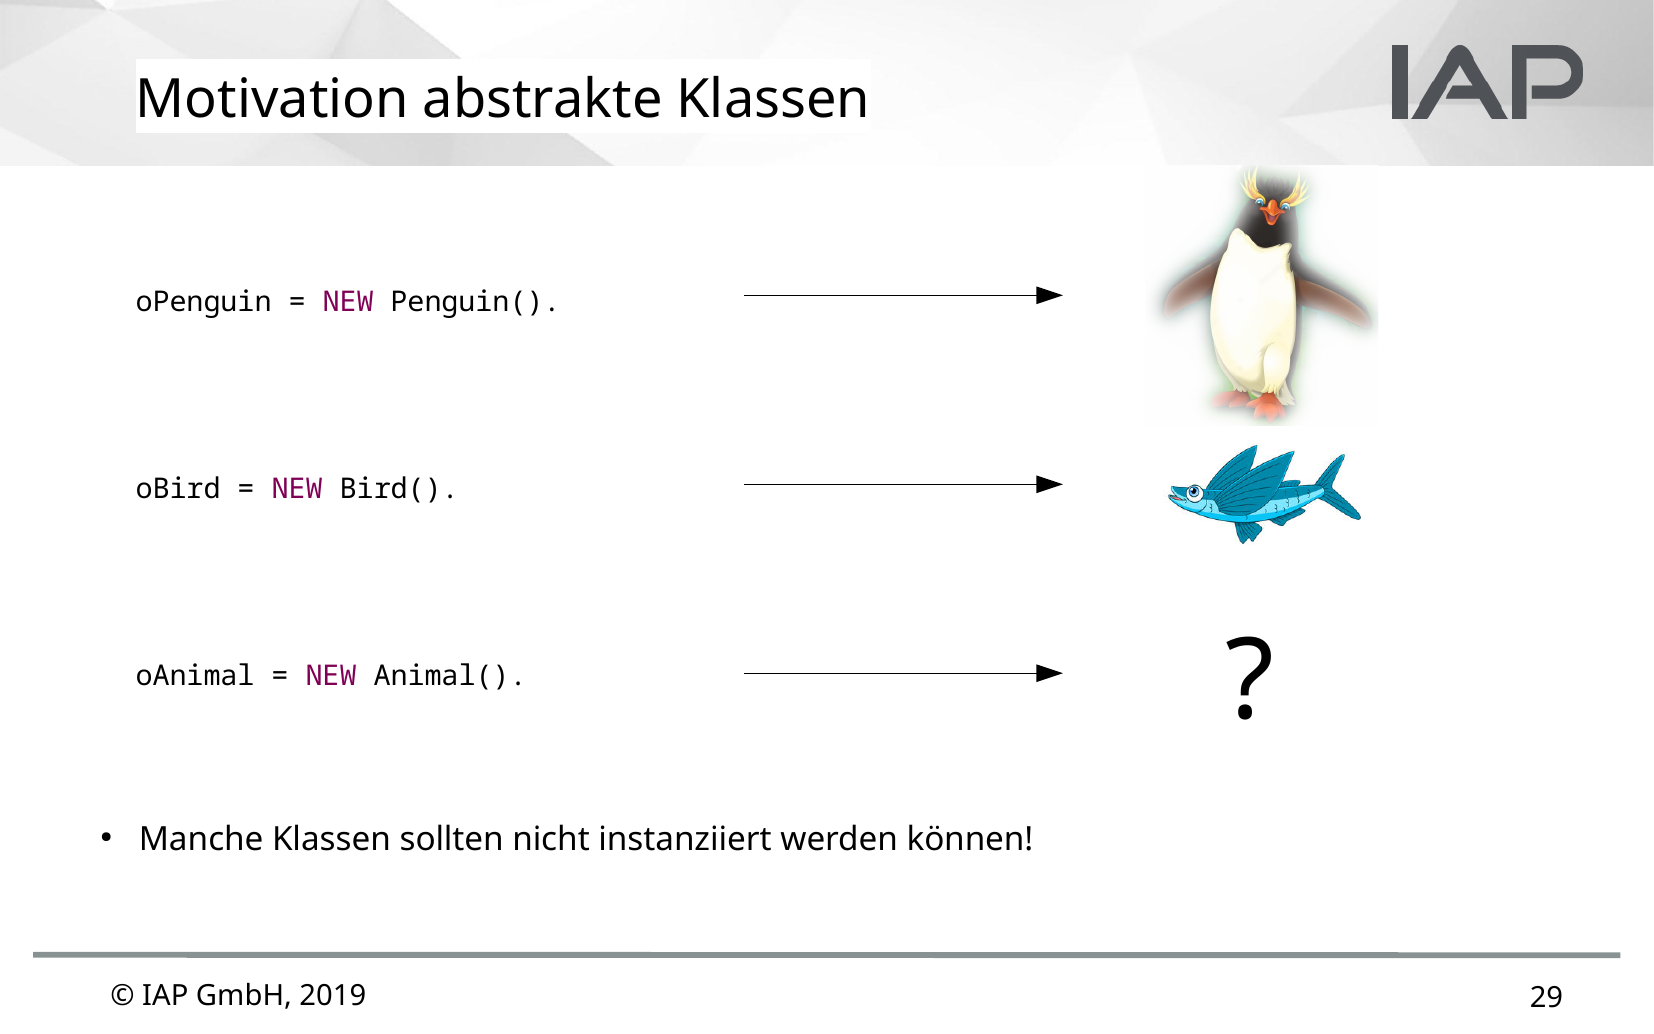

# Motivation abstrakte Klassen
oPenguin = NEW Penguin().
oBird = NEW Bird().
oAnimal = NEW Animal().
?
Manche Klassen sollten nicht instanziiert werden können!
© IAP GmbH, 2019
29